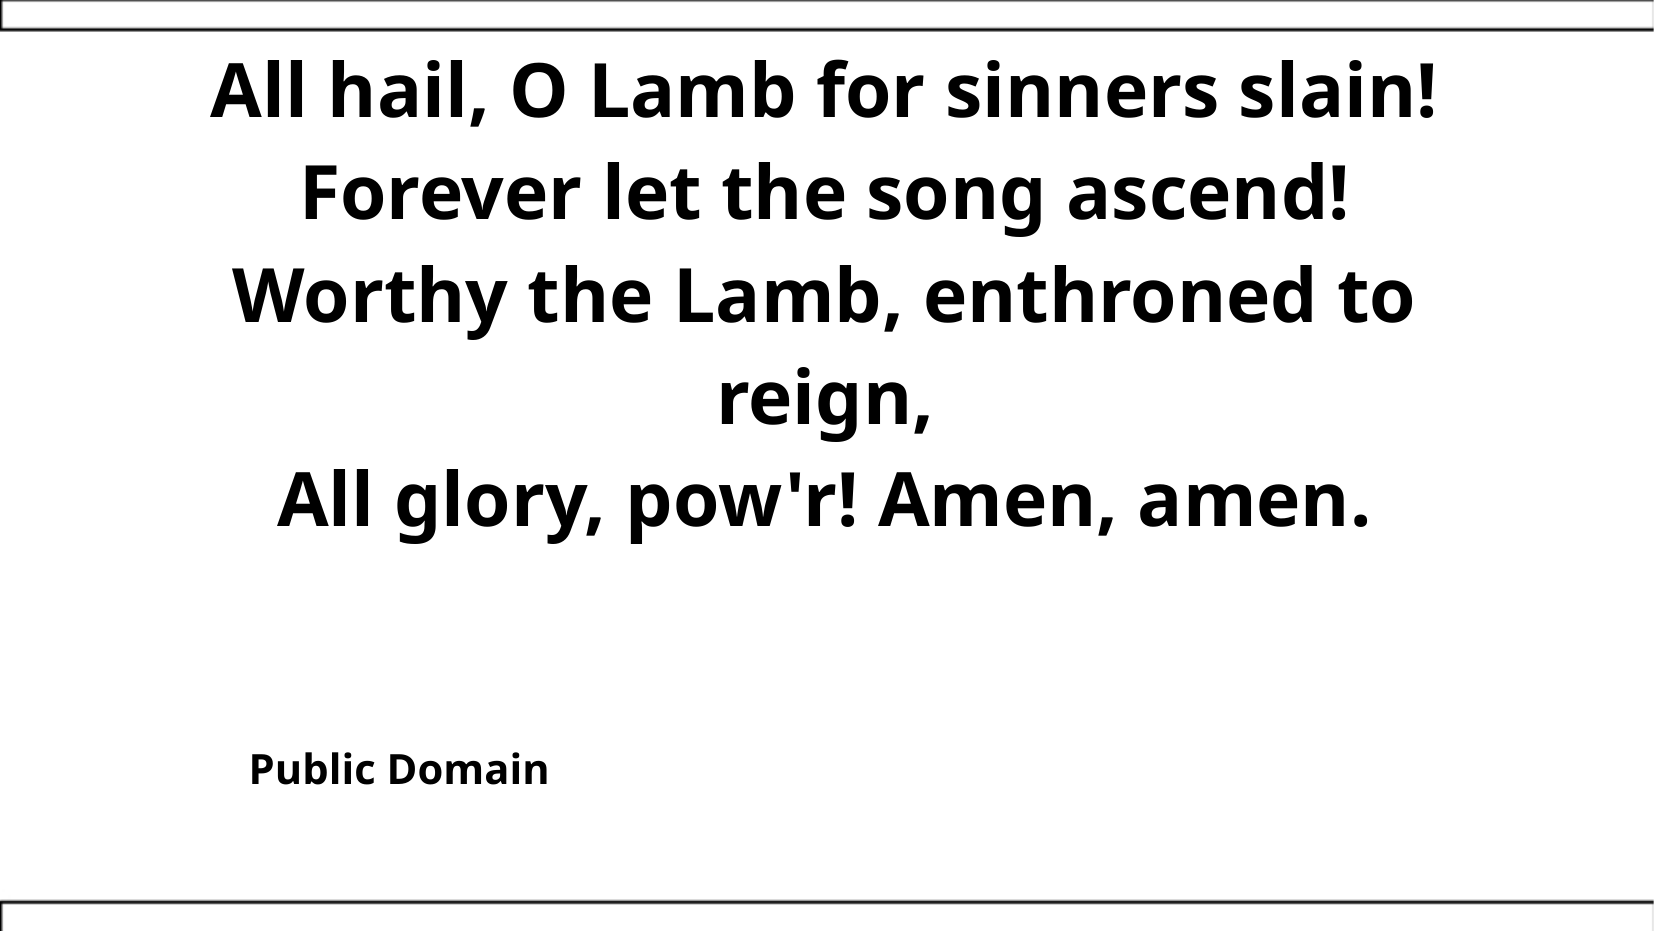

All hail, O Lamb for sinners slain!
Forever let the song ascend!
Worthy the Lamb, enthroned to reign,
All glory, pow'r! Amen, amen.
 Public Domain